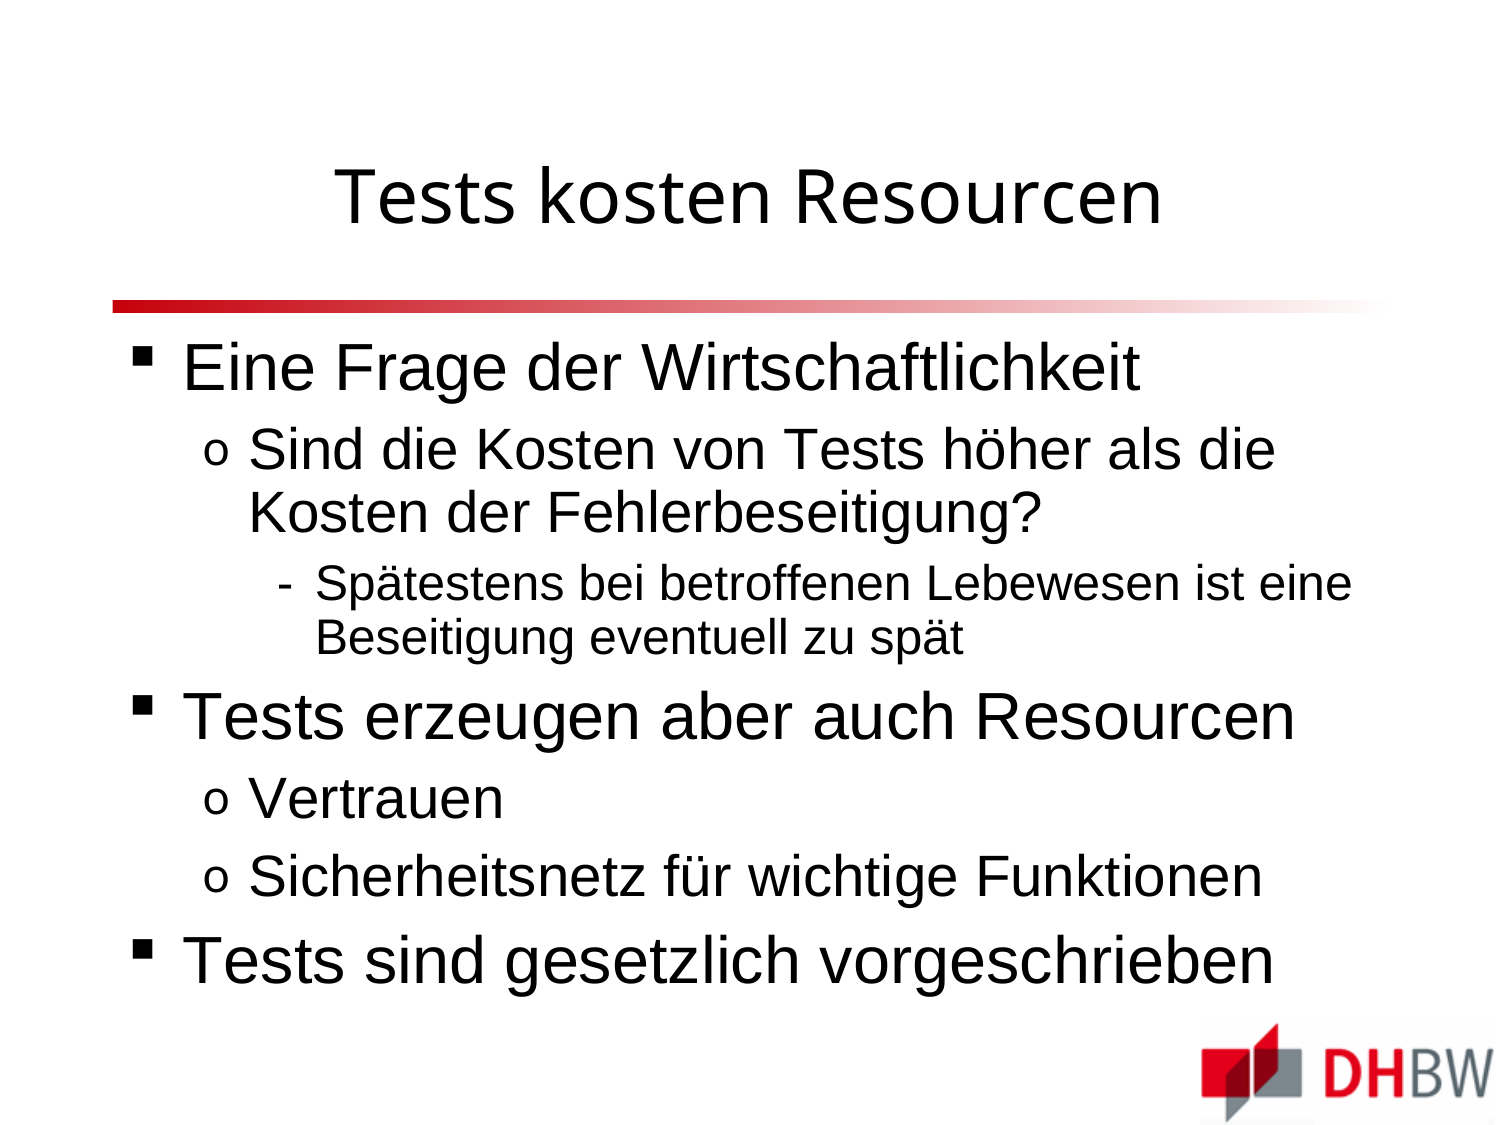

# Tests kosten Resourcen
Eine Frage der Wirtschaftlichkeit
Sind die Kosten von Tests höher als die Kosten der Fehlerbeseitigung?
Spätestens bei betroffenen Lebewesen ist eine Beseitigung eventuell zu spät
Tests erzeugen aber auch Resourcen
Vertrauen
Sicherheitsnetz für wichtige Funktionen
Tests sind gesetzlich vorgeschrieben